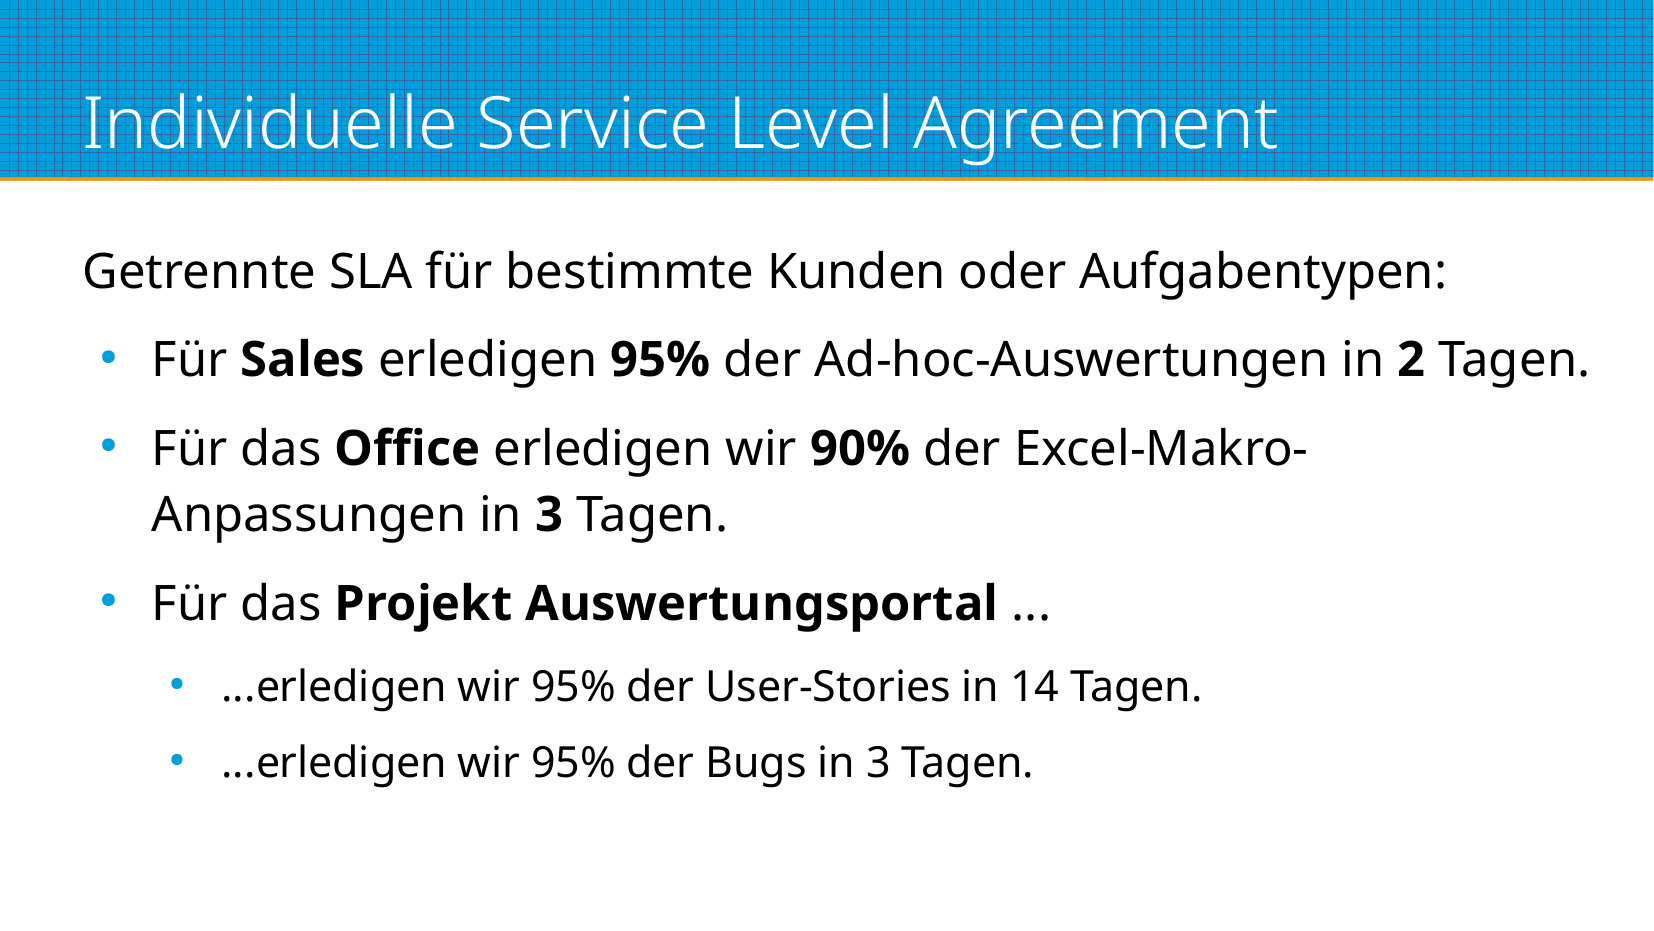

# Individuelle Service Level Agreement
Getrennte SLA für bestimmte Kunden oder Aufgabentypen:
Für Sales erledigen 95% der Ad-hoc-Auswertungen in 2 Tagen.
Für das Office erledigen wir 90% der Excel-Makro-Anpassungen in 3 Tagen.
Für das Projekt Auswertungsportal ...
...erledigen wir 95% der User-Stories in 14 Tagen.
...erledigen wir 95% der Bugs in 3 Tagen.